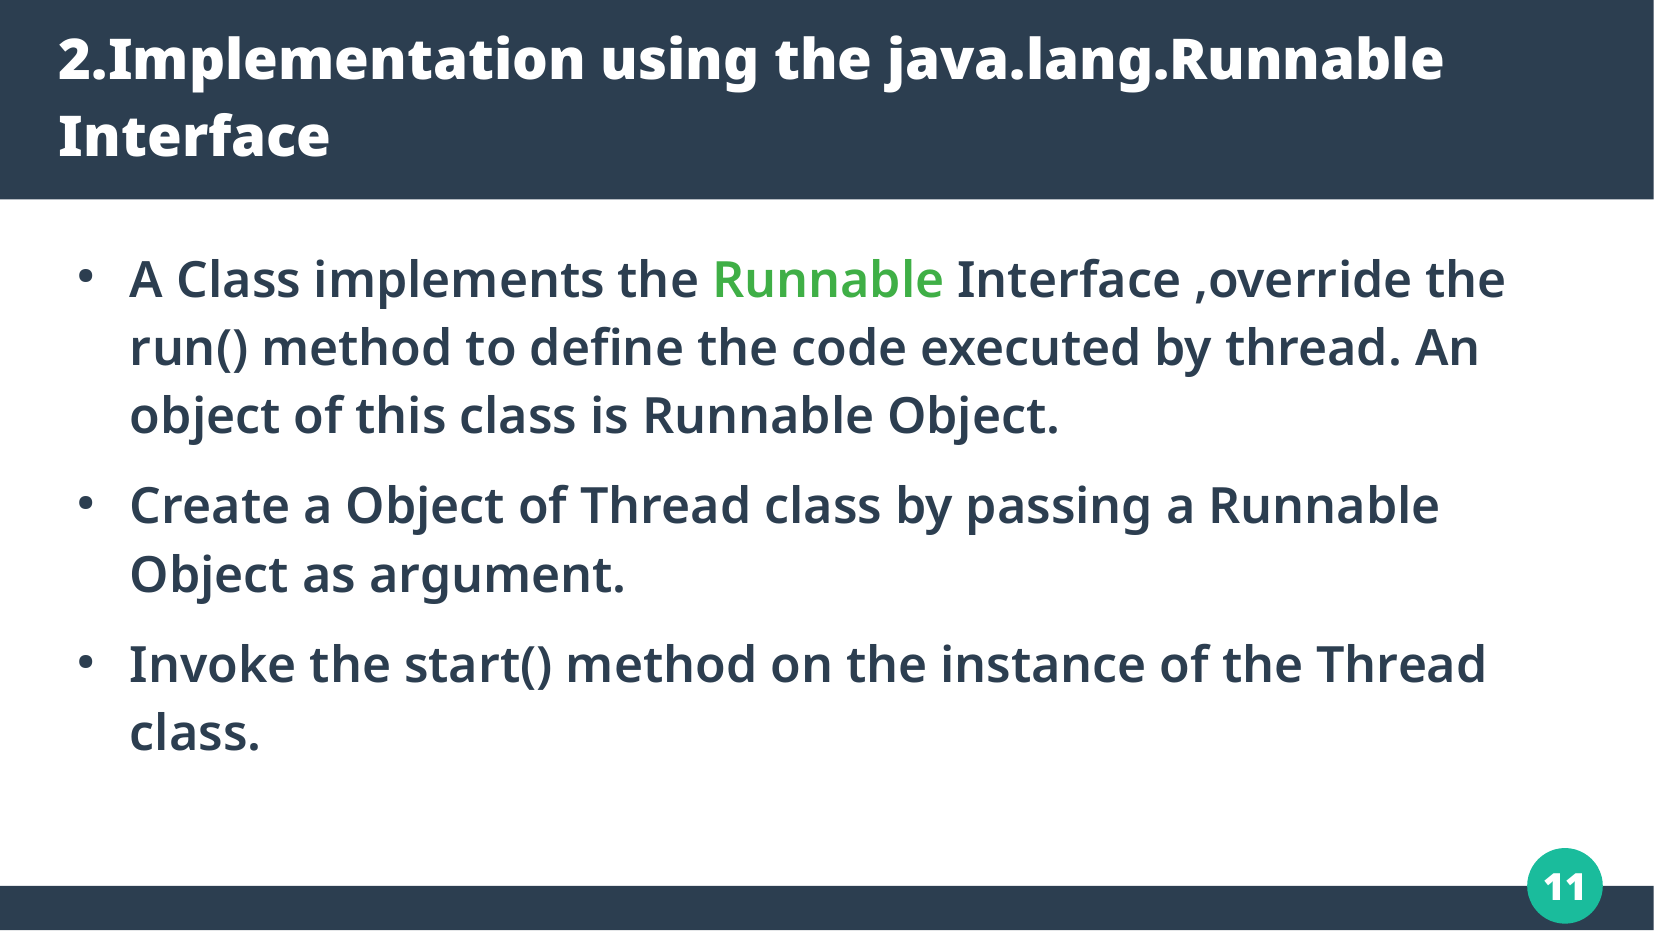

# 2.Implementation using the java.lang.Runnable Interface
A Class implements the Runnable Interface ,override the run() method to define the code executed by thread. An object of this class is Runnable Object.
Create a Object of Thread class by passing a Runnable Object as argument.
Invoke the start() method on the instance of the Thread class.